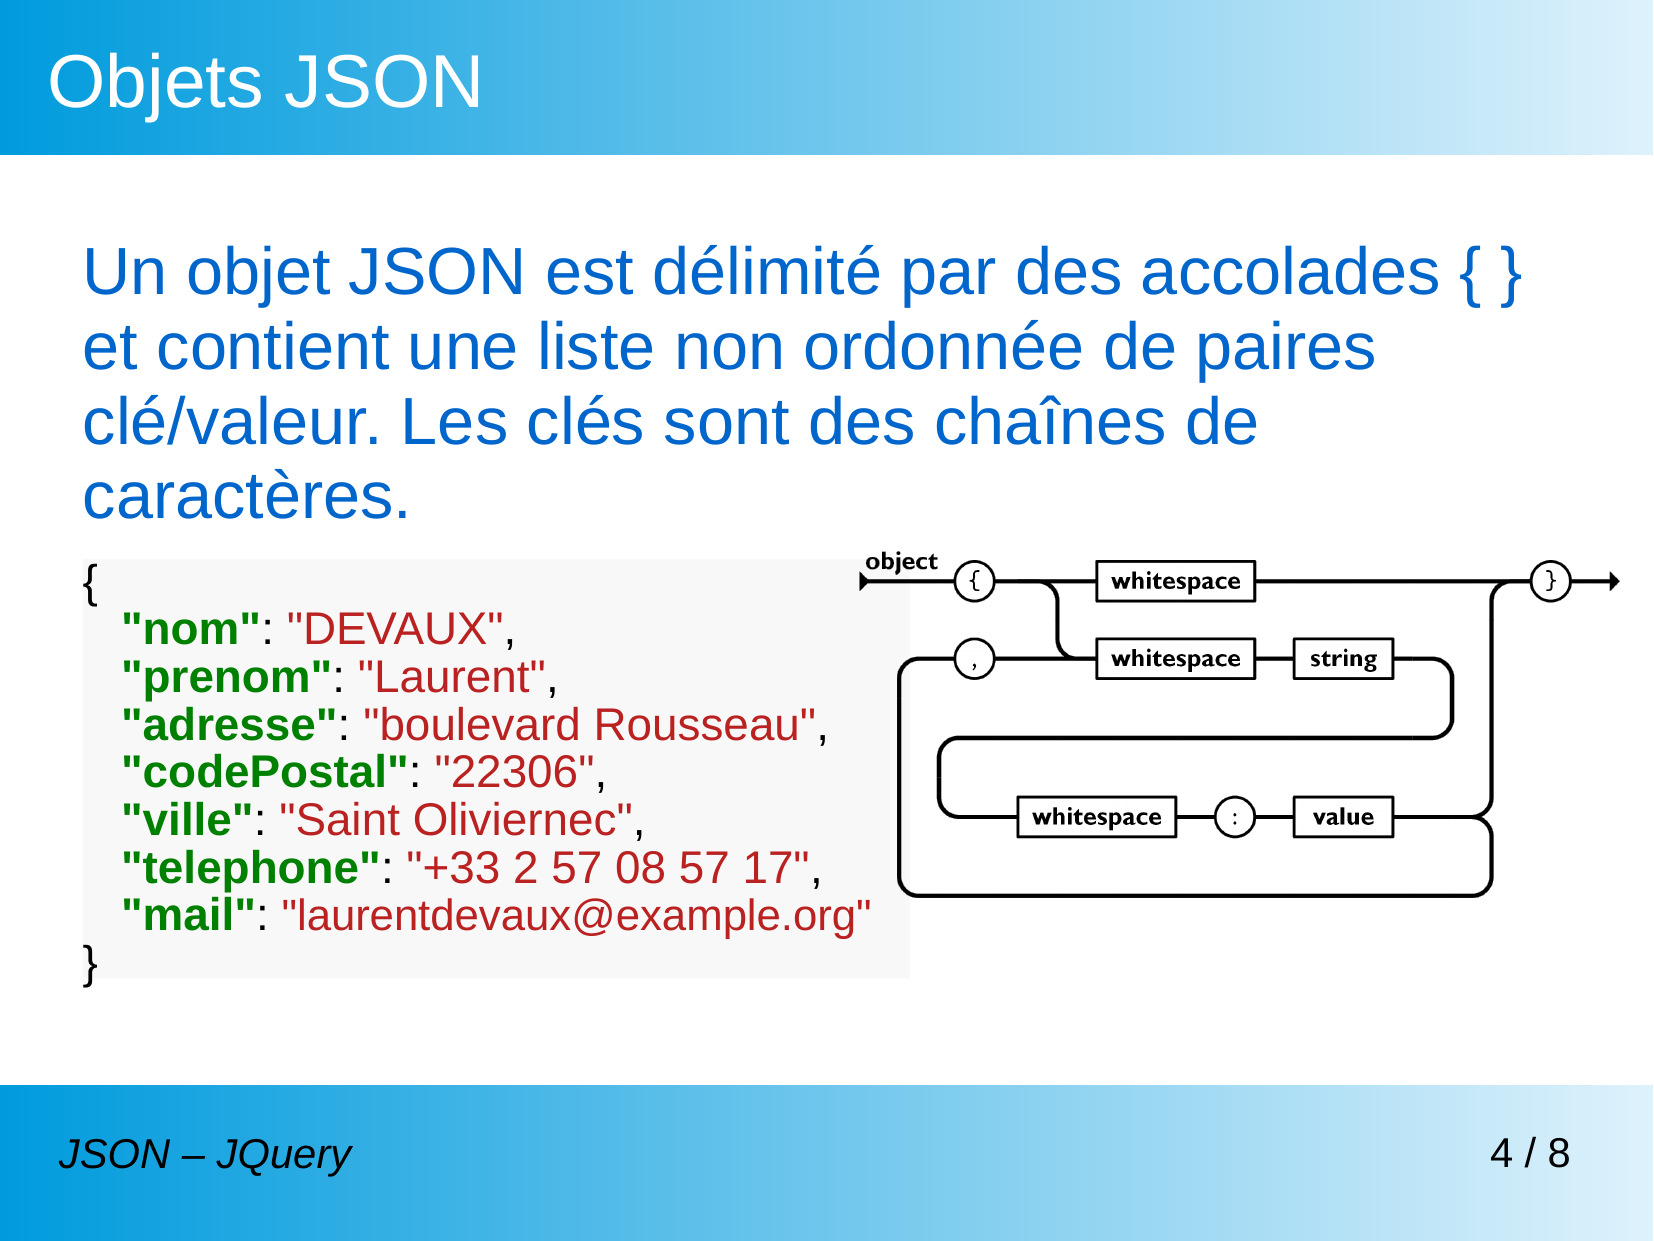

# Objets JSON
Un objet JSON est délimité par des accolades { } et contient une liste non ordonnée de paires clé/valeur. Les clés sont des chaînes de caractères.
{
 "nom": "DEVAUX",
 "prenom": "Laurent",
 "adresse": "boulevard Rousseau",
 "codePostal": "22306",
 "ville": "Saint Oliviernec",
 "telephone": "+33 2 57 08 57 17",
 "mail": "laurentdevaux@example.org"
}